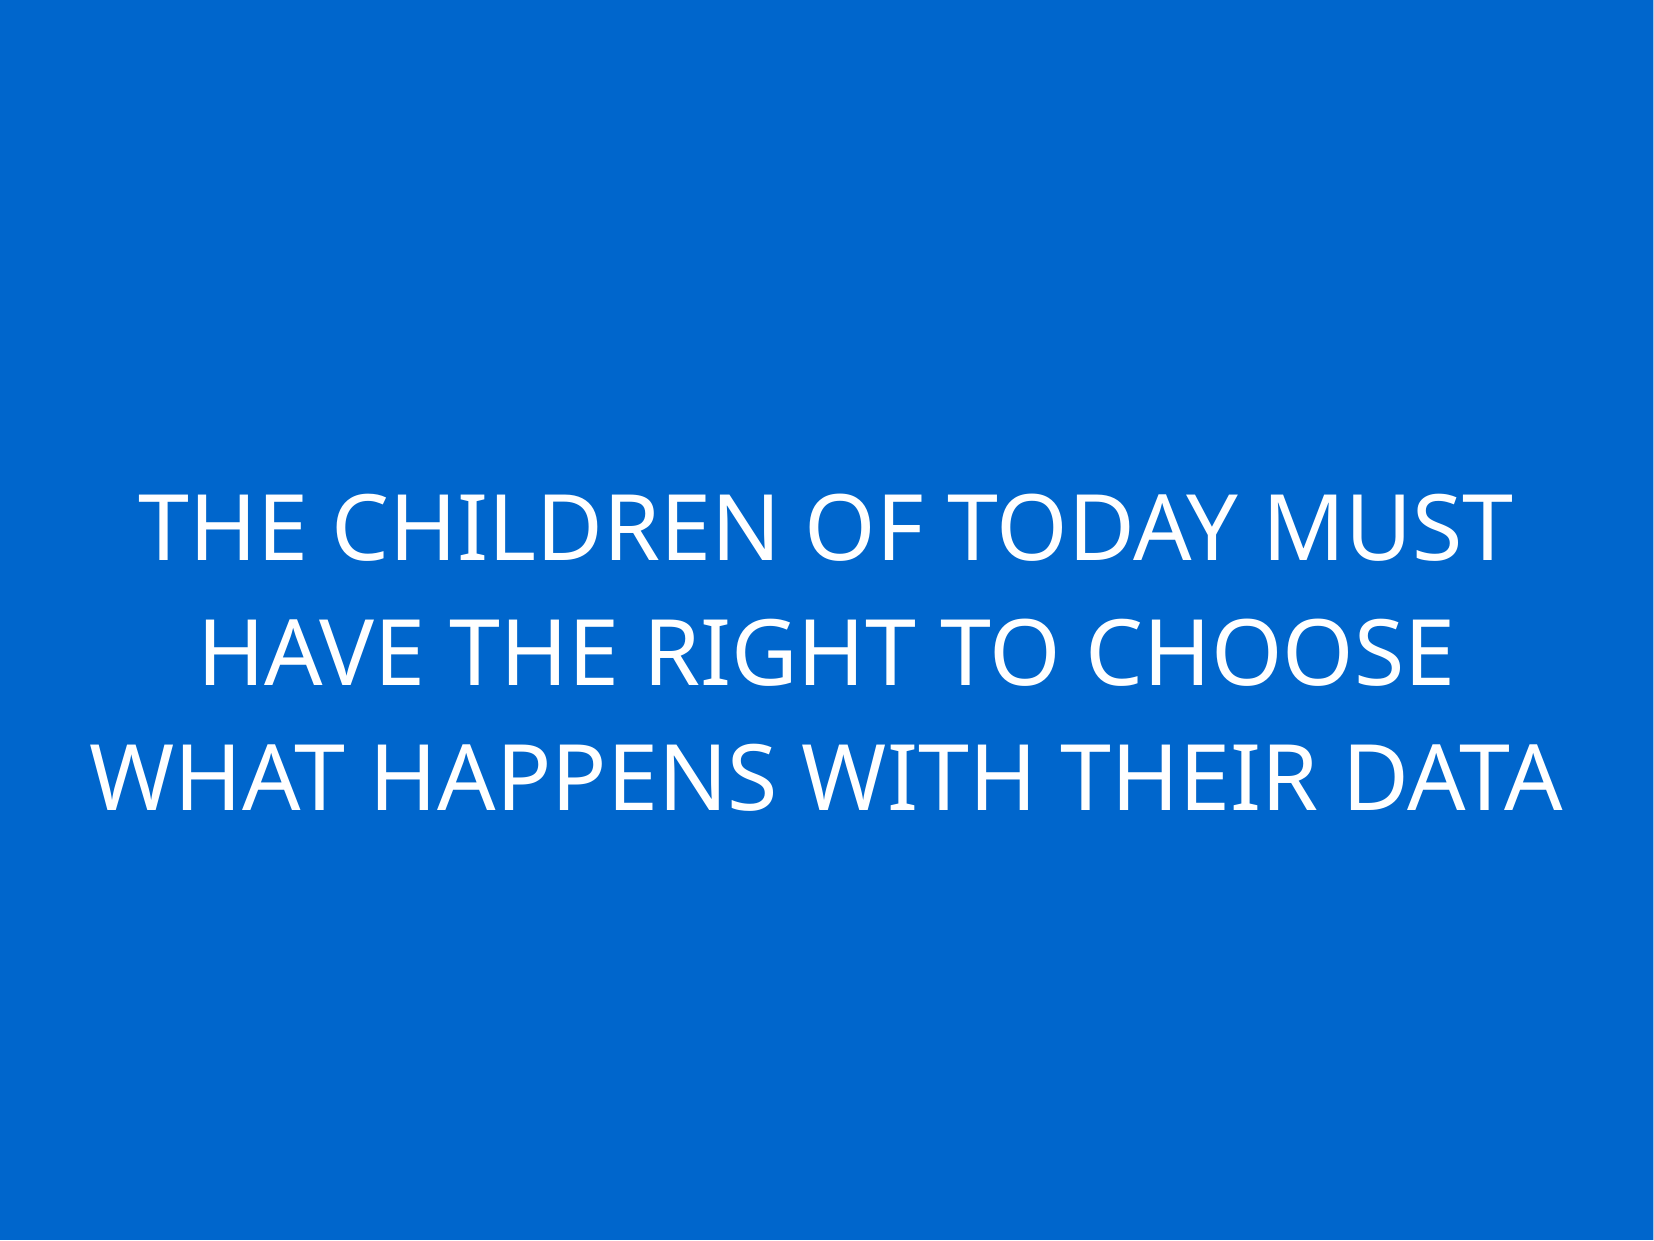

#
THE CHILDREN OF TODAY MUST HAVE THE RIGHT TO CHOOSE WHAT HAPPENS WITH THEIR DATA